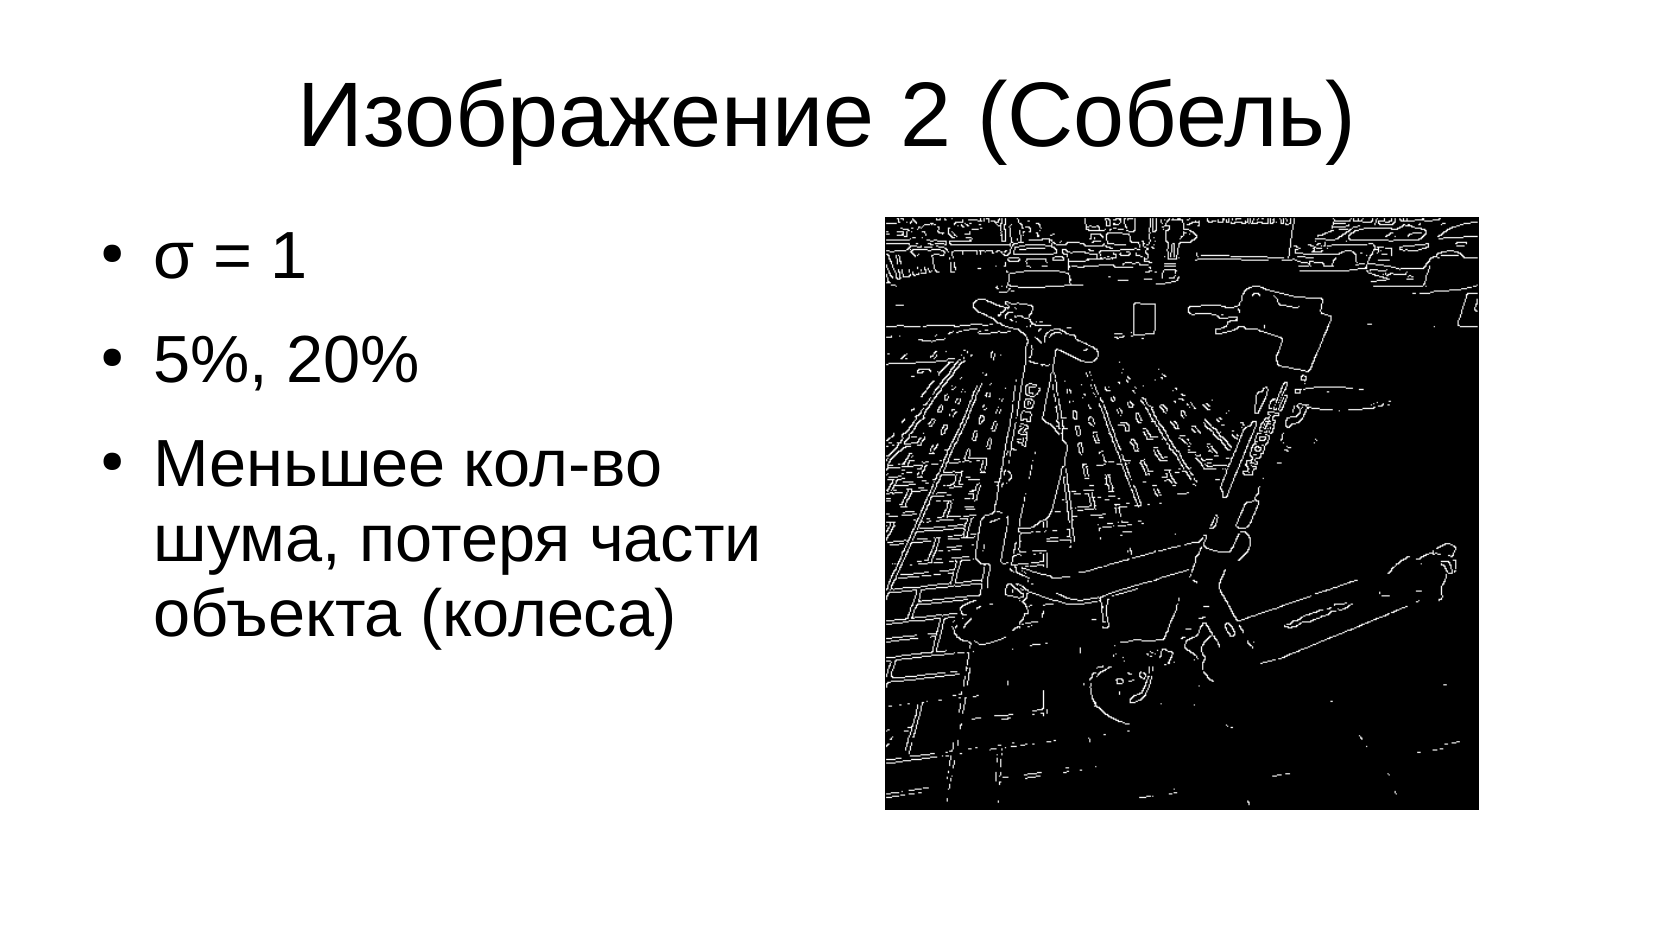

# Изображение 2 (Собель)
σ = 1
5%, 20%
Меньшее кол-во шума, потеря части объекта (колеса)